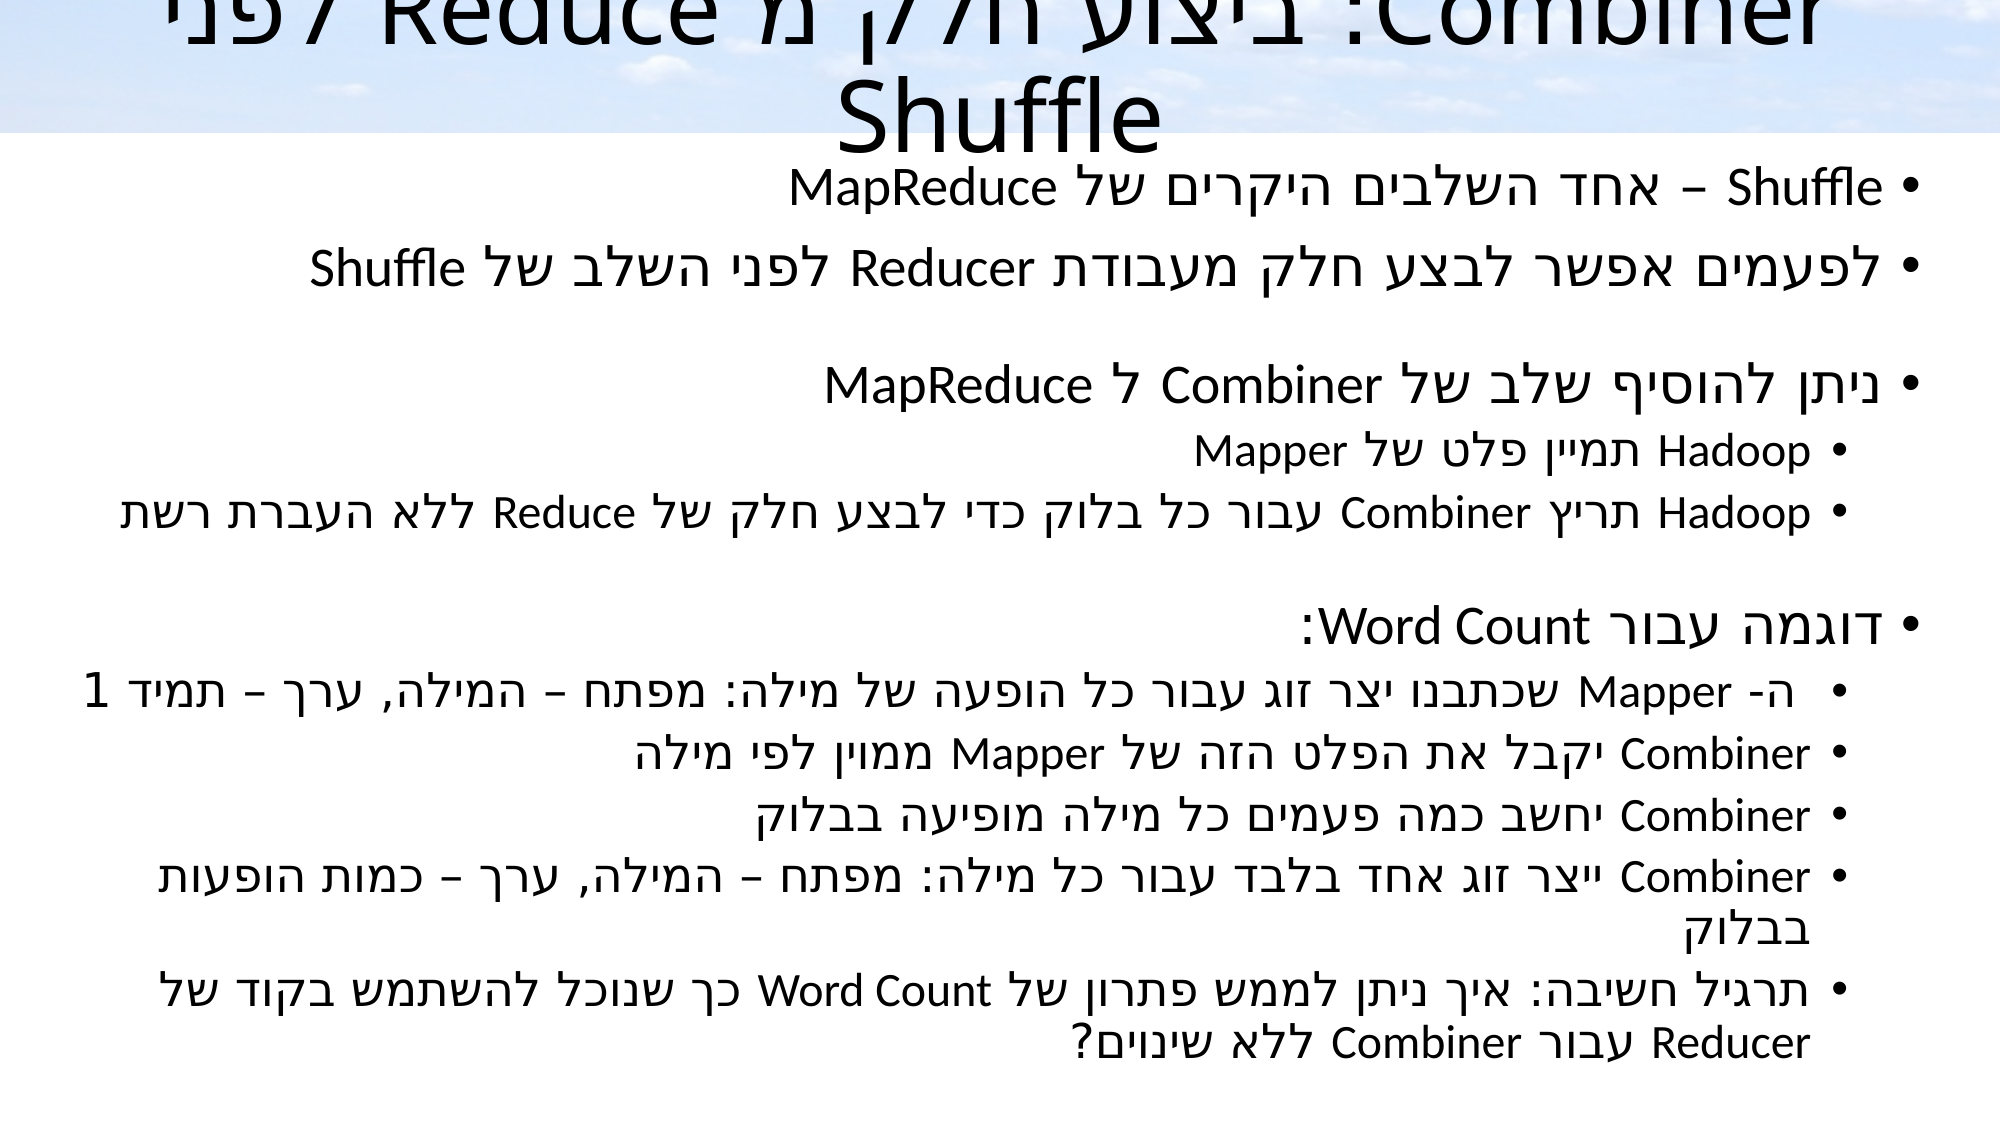

# Combiner: ביצוע חלק מ Reduce לפני Shuffle
Shuffle – אחד השלבים היקרים של MapReduce
לפעמים אפשר לבצע חלק מעבודת Reducer לפני השלב של Shuffle
ניתן להוסיף שלב של Combiner ל MapReduce
Hadoop תמיין פלט של Mapper
Hadoop תריץ Combiner עבור כל בלוק כדי לבצע חלק של Reduce ללא העברת רשת
דוגמה עבור Word Count:
 ה- Mapper שכתבנו יצר זוג עבור כל הופעה של מילה: מפתח – המילה, ערך – תמיד 1
Combiner יקבל את הפלט הזה של Mapper ממוין לפי מילה
Combiner יחשב כמה פעמים כל מילה מופיעה בבלוק
Combiner ייצר זוג אחד בלבד עבור כל מילה: מפתח – המילה, ערך – כמות הופעות בבלוק
תרגיל חשיבה: איך ניתן לממש פתרון של Word Count כך שנוכל להשתמש בקוד של Reducer עבור Combiner ללא שינוים?